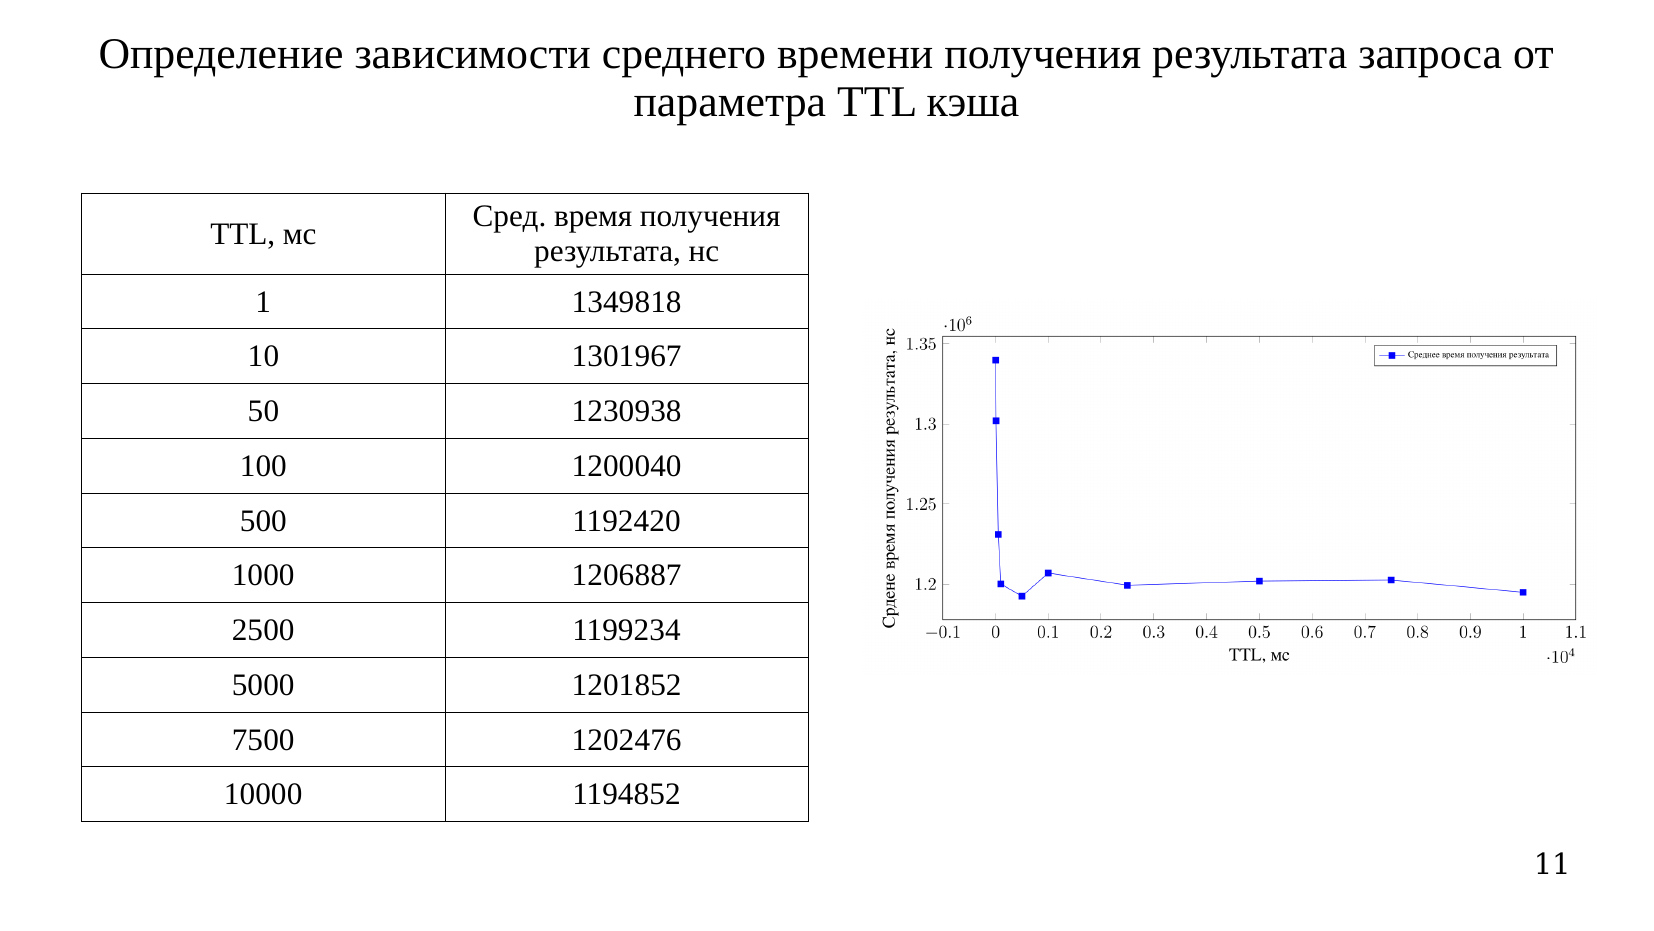

# Определение зависимости среднего времени получения результата запроса от параметра TTL кэша
| TTL, мс | Сред. время получения результата, нс |
| --- | --- |
| 1 | 1349818 |
| 10 | 1301967 |
| 50 | 1230938 |
| 100 | 1200040 |
| 500 | 1192420 |
| 1000 | 1206887 |
| 2500 | 1199234 |
| 5000 | 1201852 |
| 7500 | 1202476 |
| 10000 | 1194852 |
11